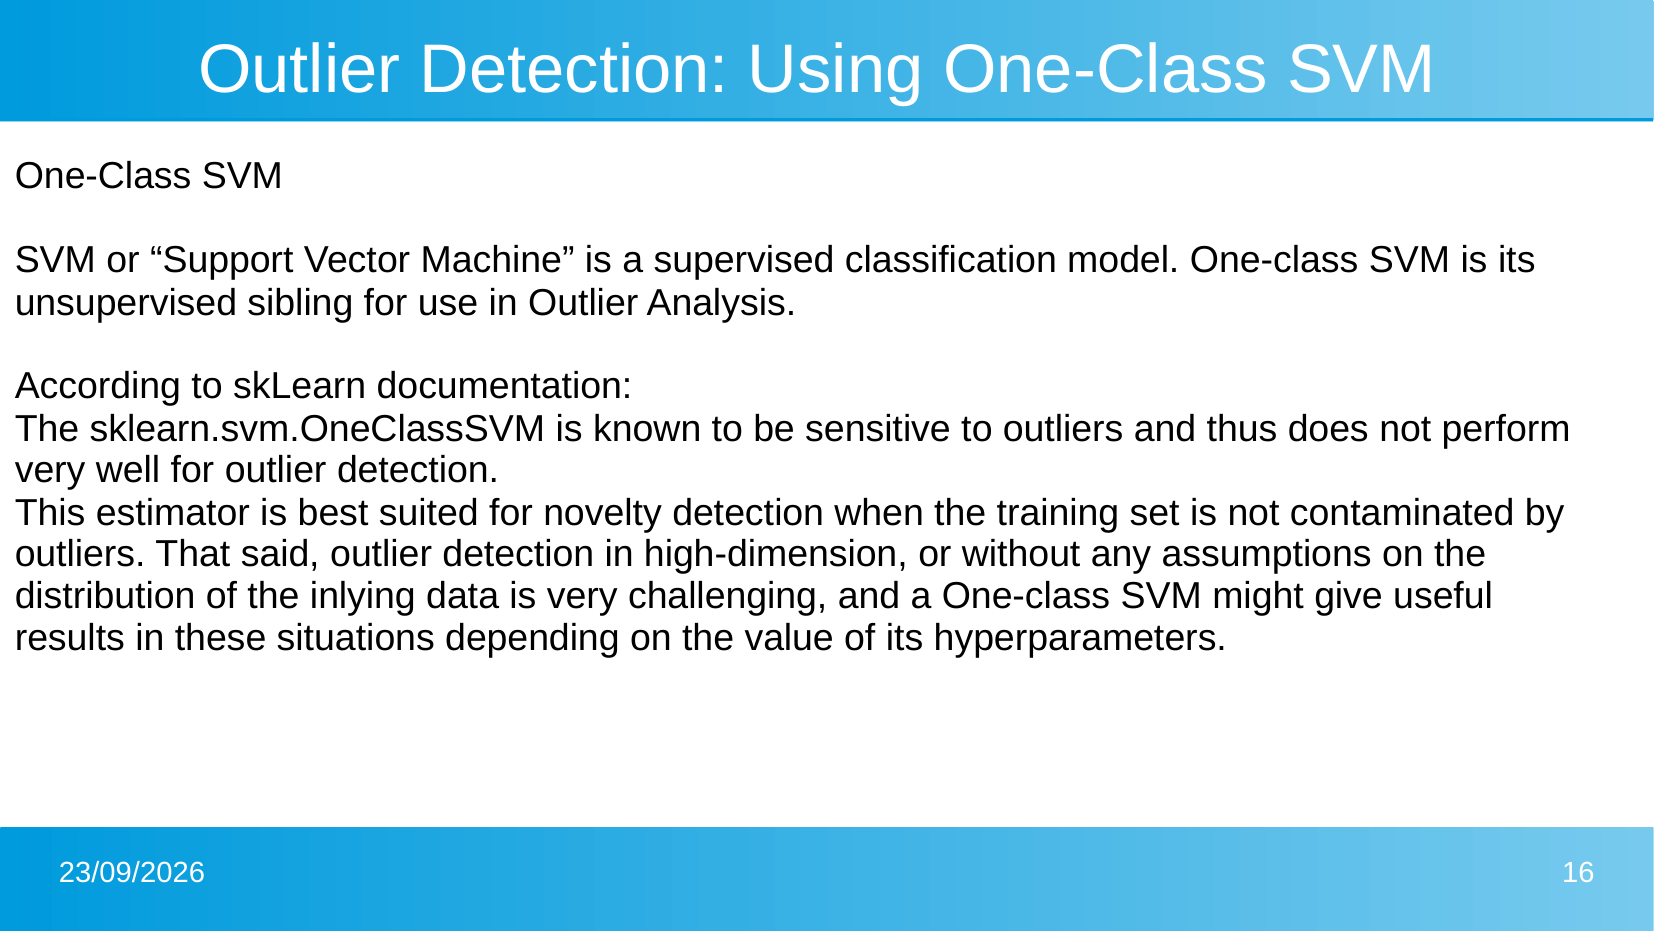

# Outlier Detection: Using One-Class SVM
One-Class SVM
SVM or “Support Vector Machine” is a supervised classification model. One-class SVM is its unsupervised sibling for use in Outlier Analysis.
According to skLearn documentation:
The sklearn.svm.OneClassSVM is known to be sensitive to outliers and thus does not perform very well for outlier detection.
This estimator is best suited for novelty detection when the training set is not contaminated by outliers. That said, outlier detection in high-dimension, or without any assumptions on the distribution of the inlying data is very challenging, and a One-class SVM might give useful results in these situations depending on the value of its hyperparameters.
16